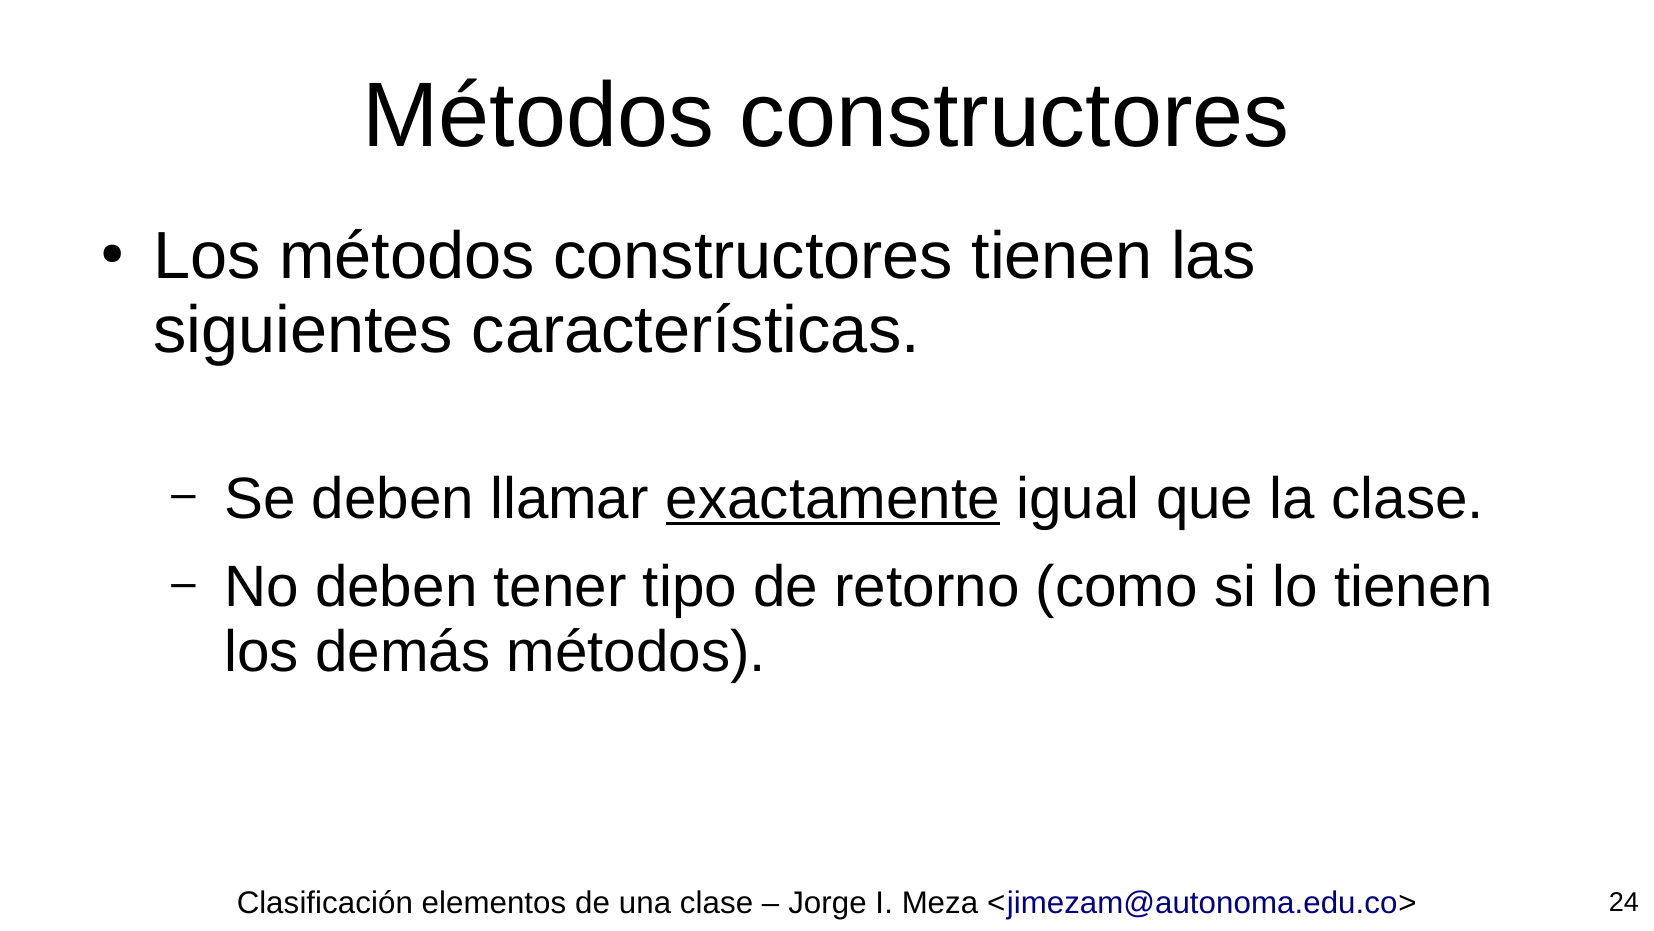

# Métodos constructores
Los métodos constructores tienen las siguientes características.
Se deben llamar exactamente igual que la clase.
No deben tener tipo de retorno (como si lo tienen los demás métodos).